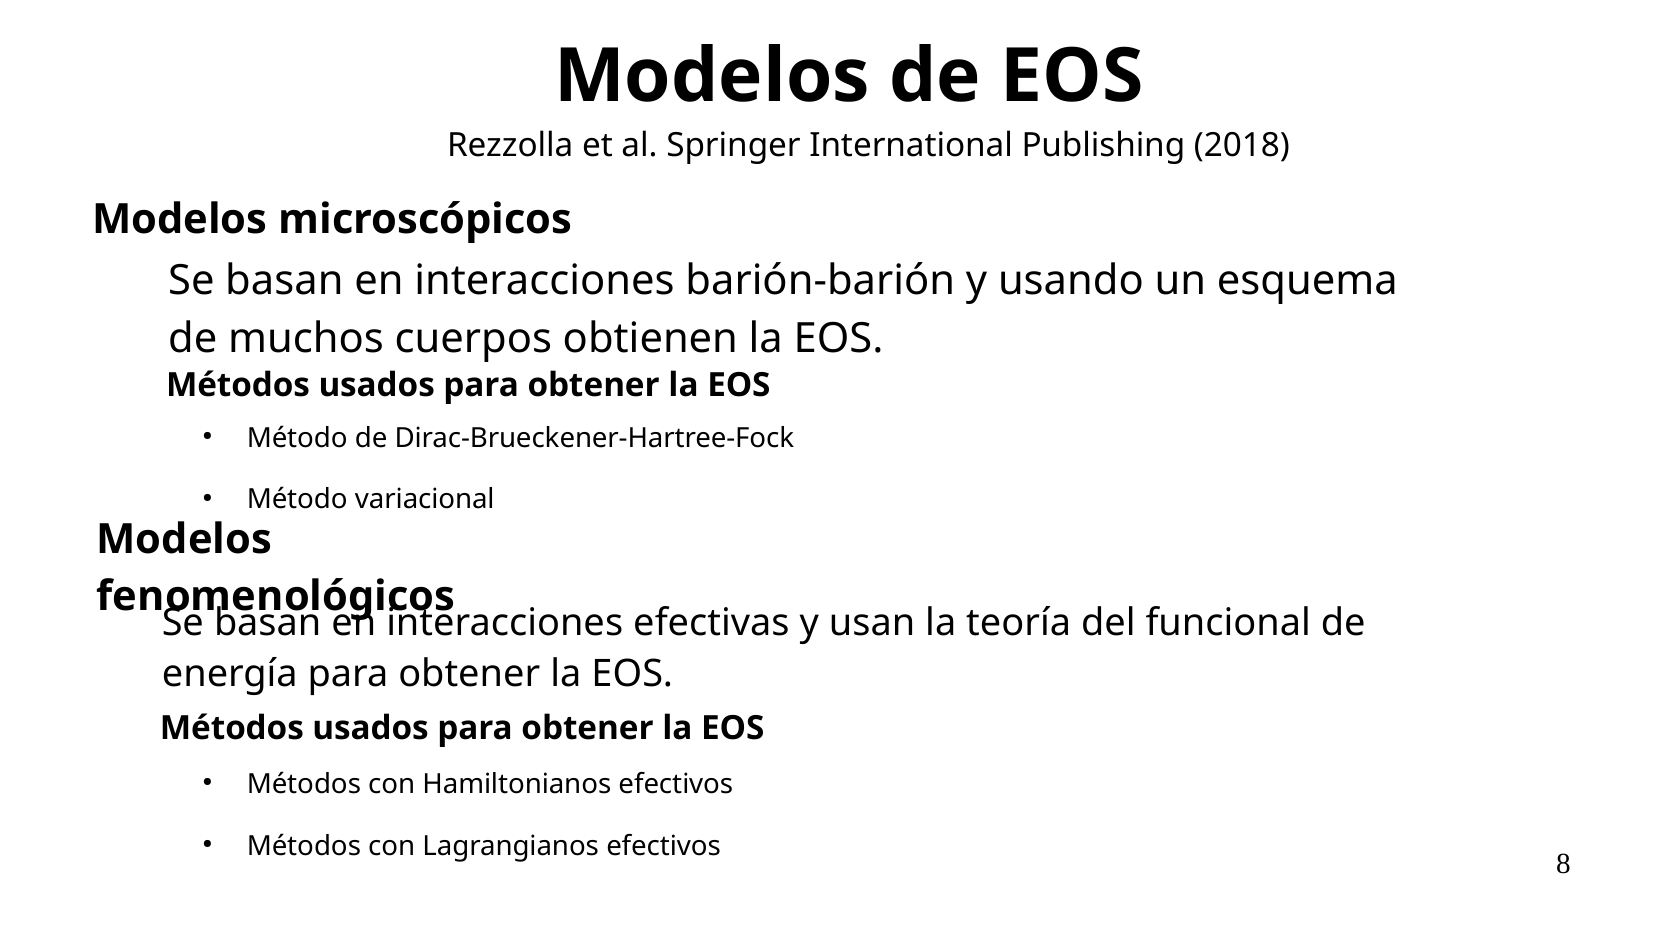

# Modelos de EOS
Rezzolla et al. Springer International Publishing (2018)
Modelos microscópicos
Se basan en interacciones barión-barión y usando un esquema de muchos cuerpos obtienen la EOS.
Métodos usados para obtener la EOS
Método de Dirac-Brueckener-Hartree-Fock
Método variacional
Modelos fenomenológicos
Se basan en interacciones efectivas y usan la teoría del funcional de energía para obtener la EOS.
Métodos usados para obtener la EOS
Métodos con Hamiltonianos efectivos
Métodos con Lagrangianos efectivos
8